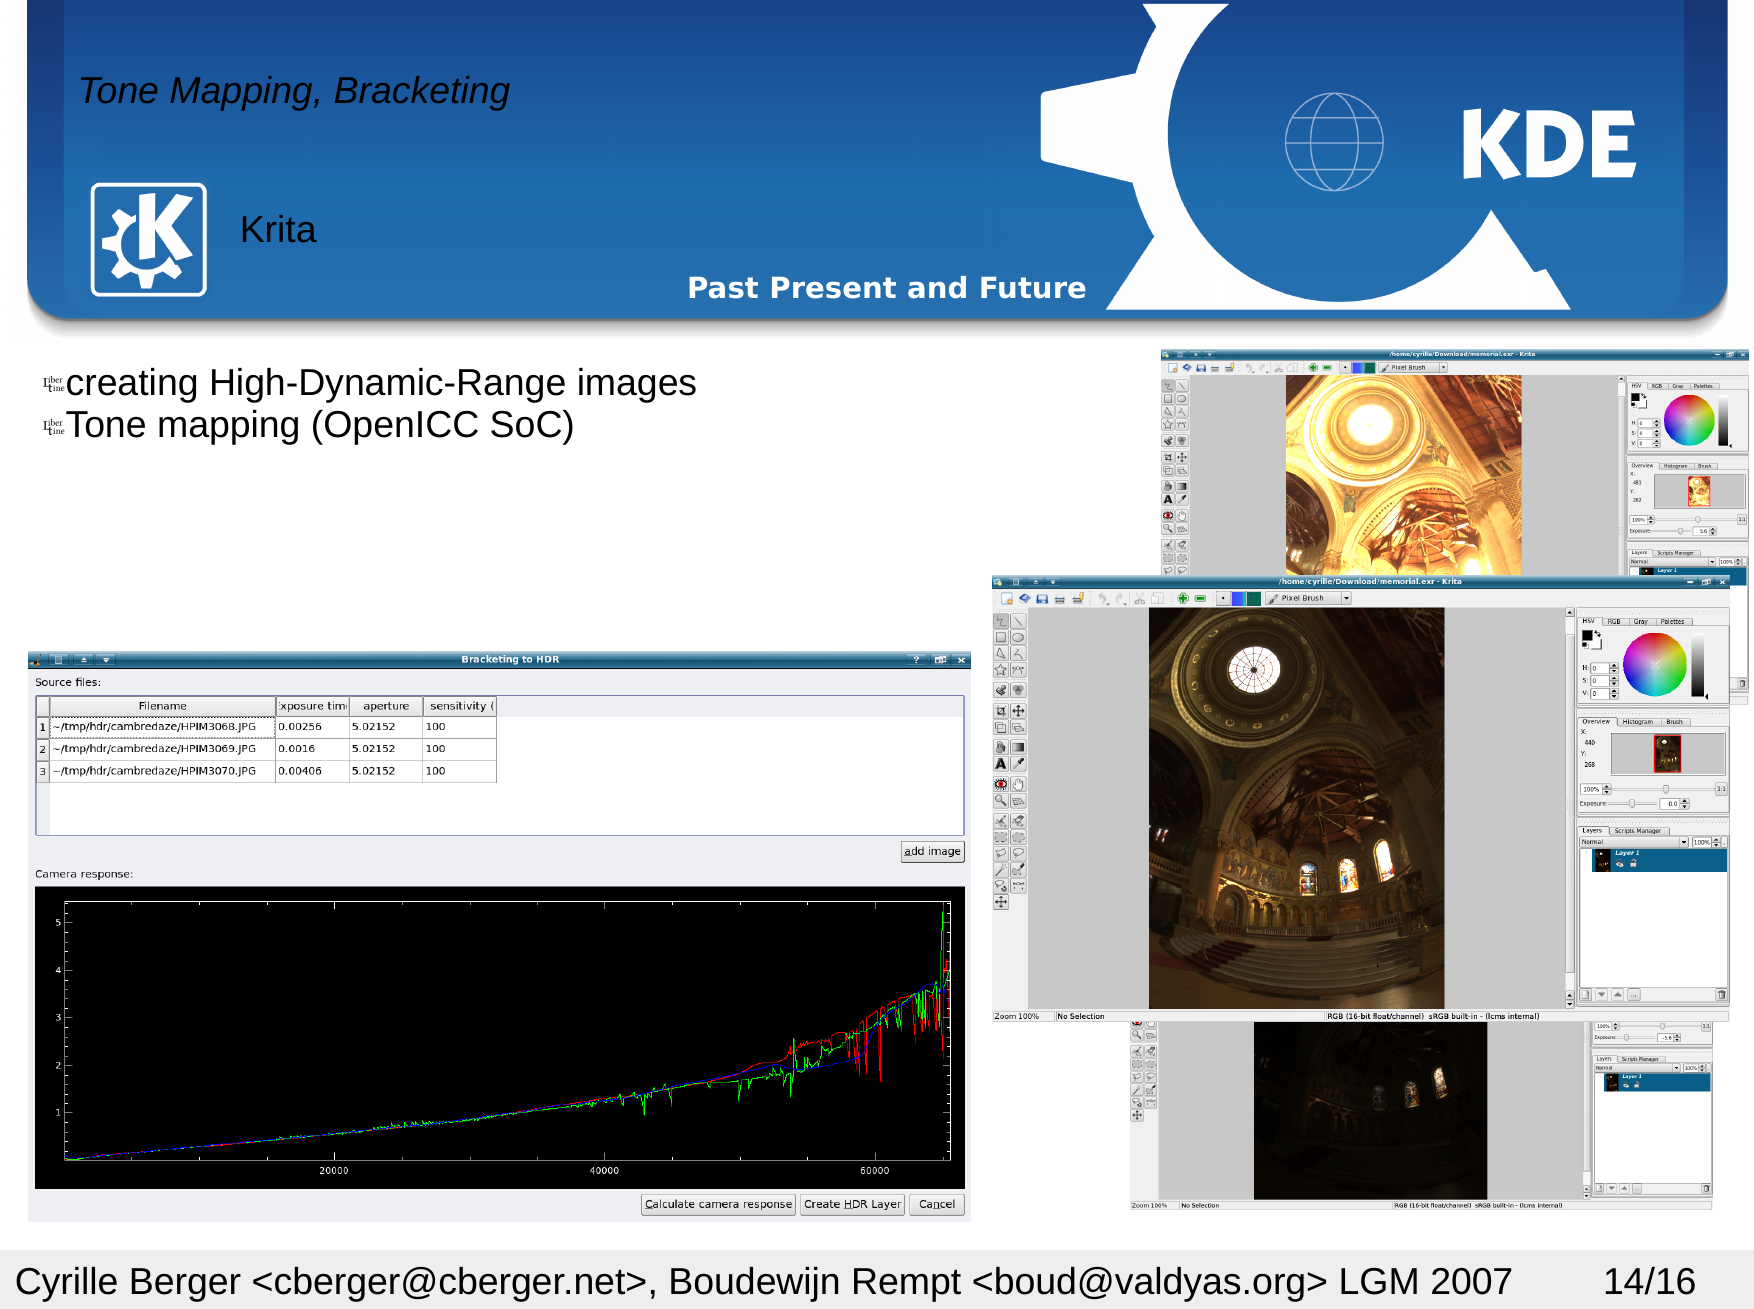

Tone Mapping, Bracketing
creating High-Dynamic-Range images
Tone mapping (OpenICC SoC)